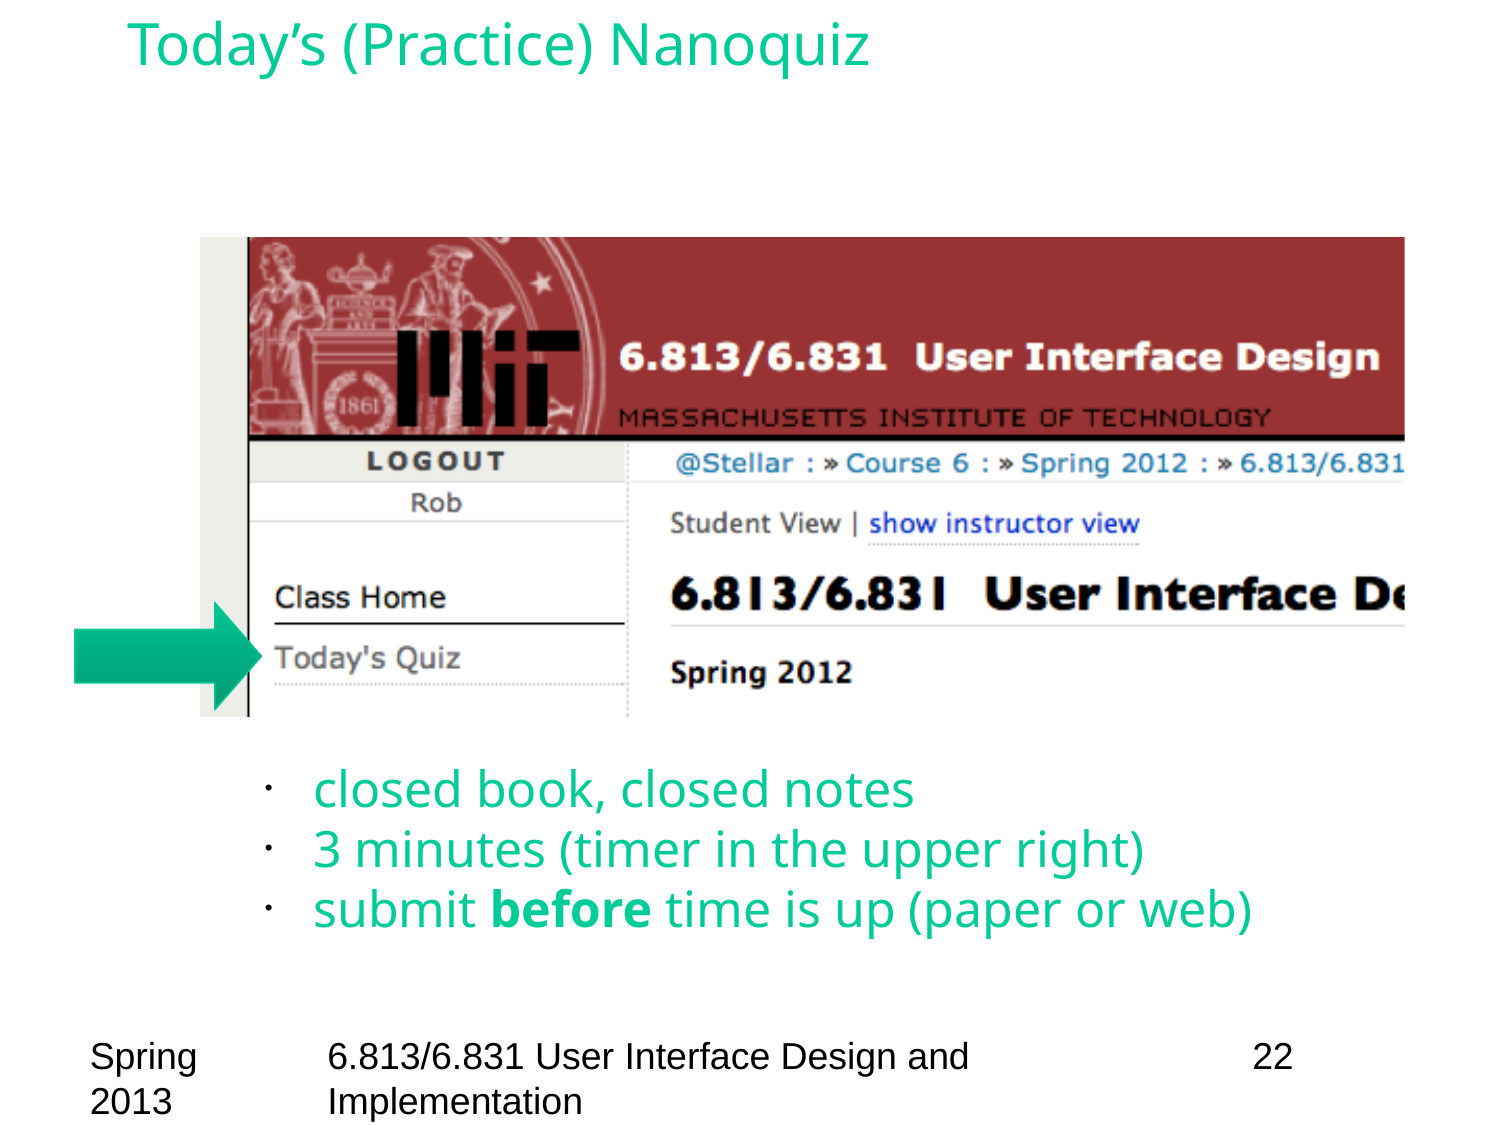

# Today’s (Practice) Nanoquiz
 closed book, closed notes
 3 minutes (timer in the upper right)
 submit before time is up (paper or web)
Spring 2013
6.813/6.831 User Interface Design and Implementation